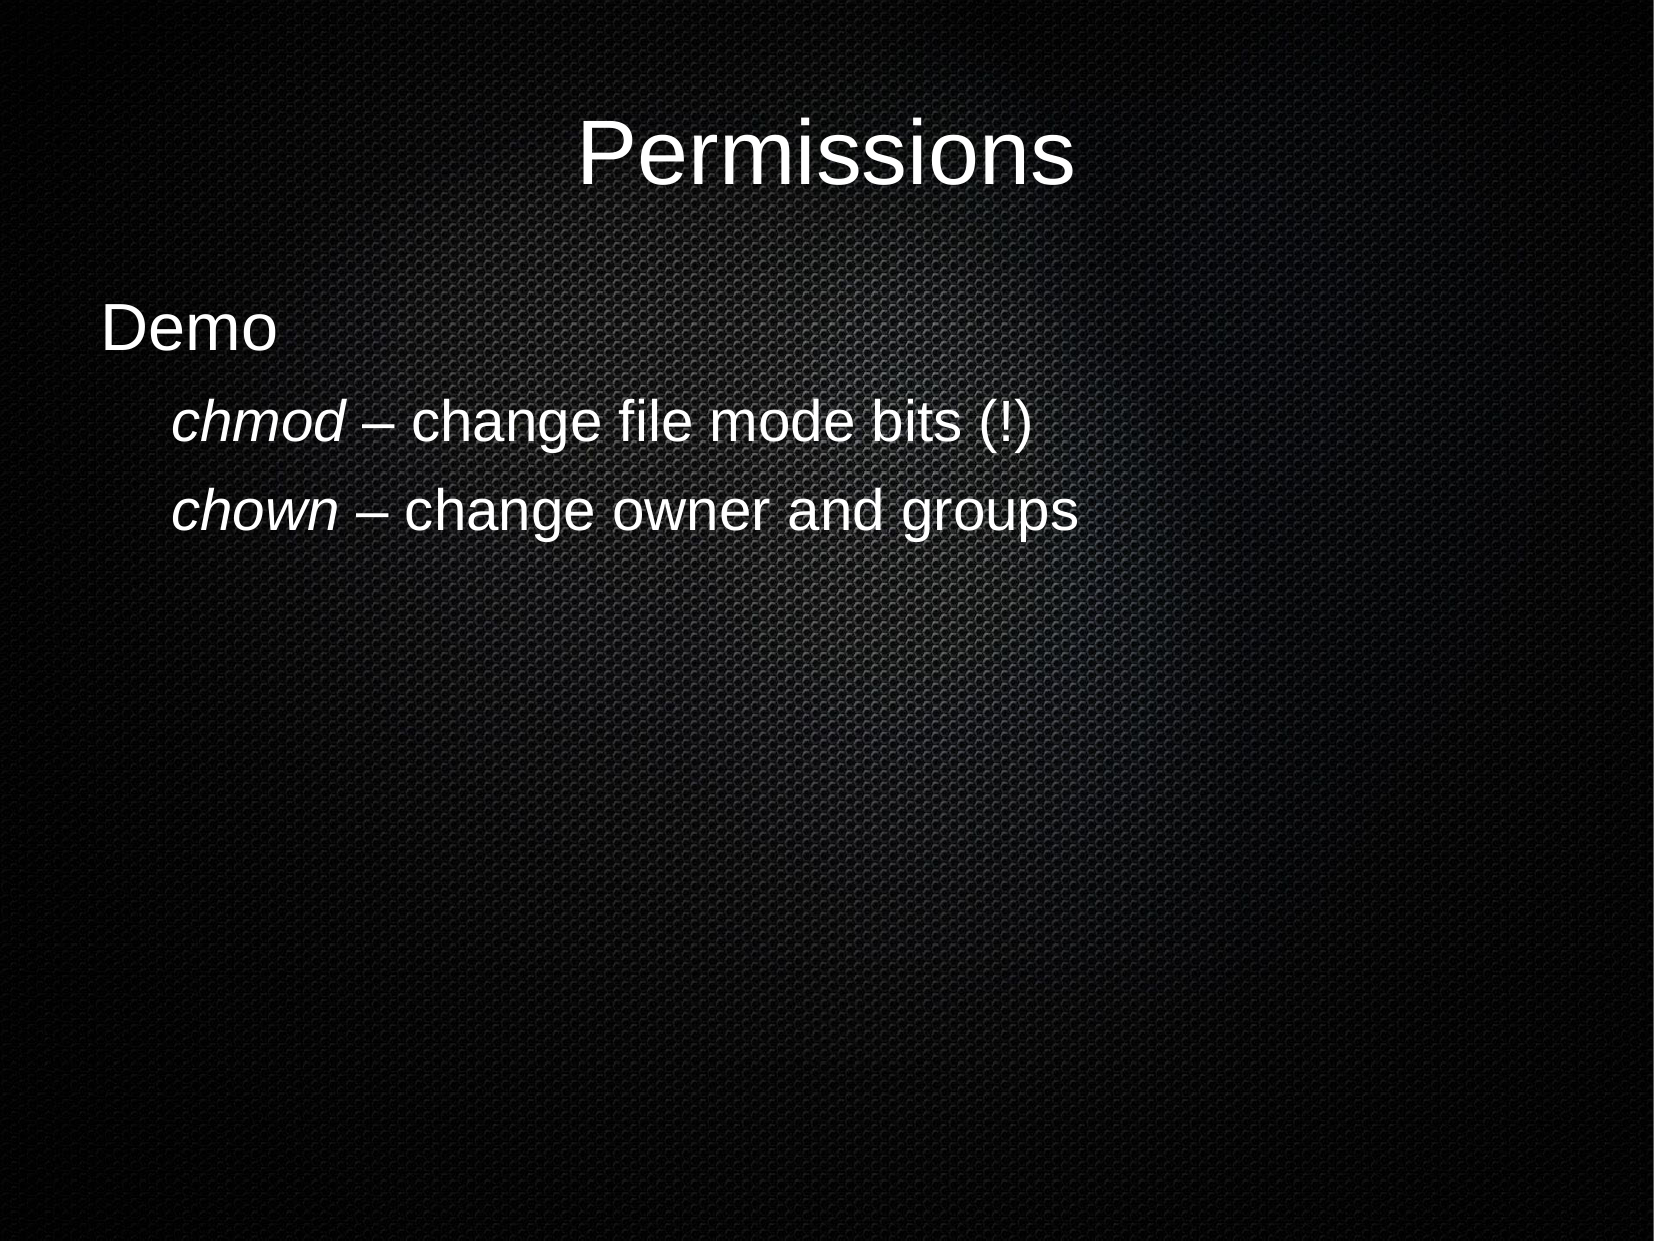

# Permissions
Demo
chmod – change file mode bits (!)
chown – change owner and groups